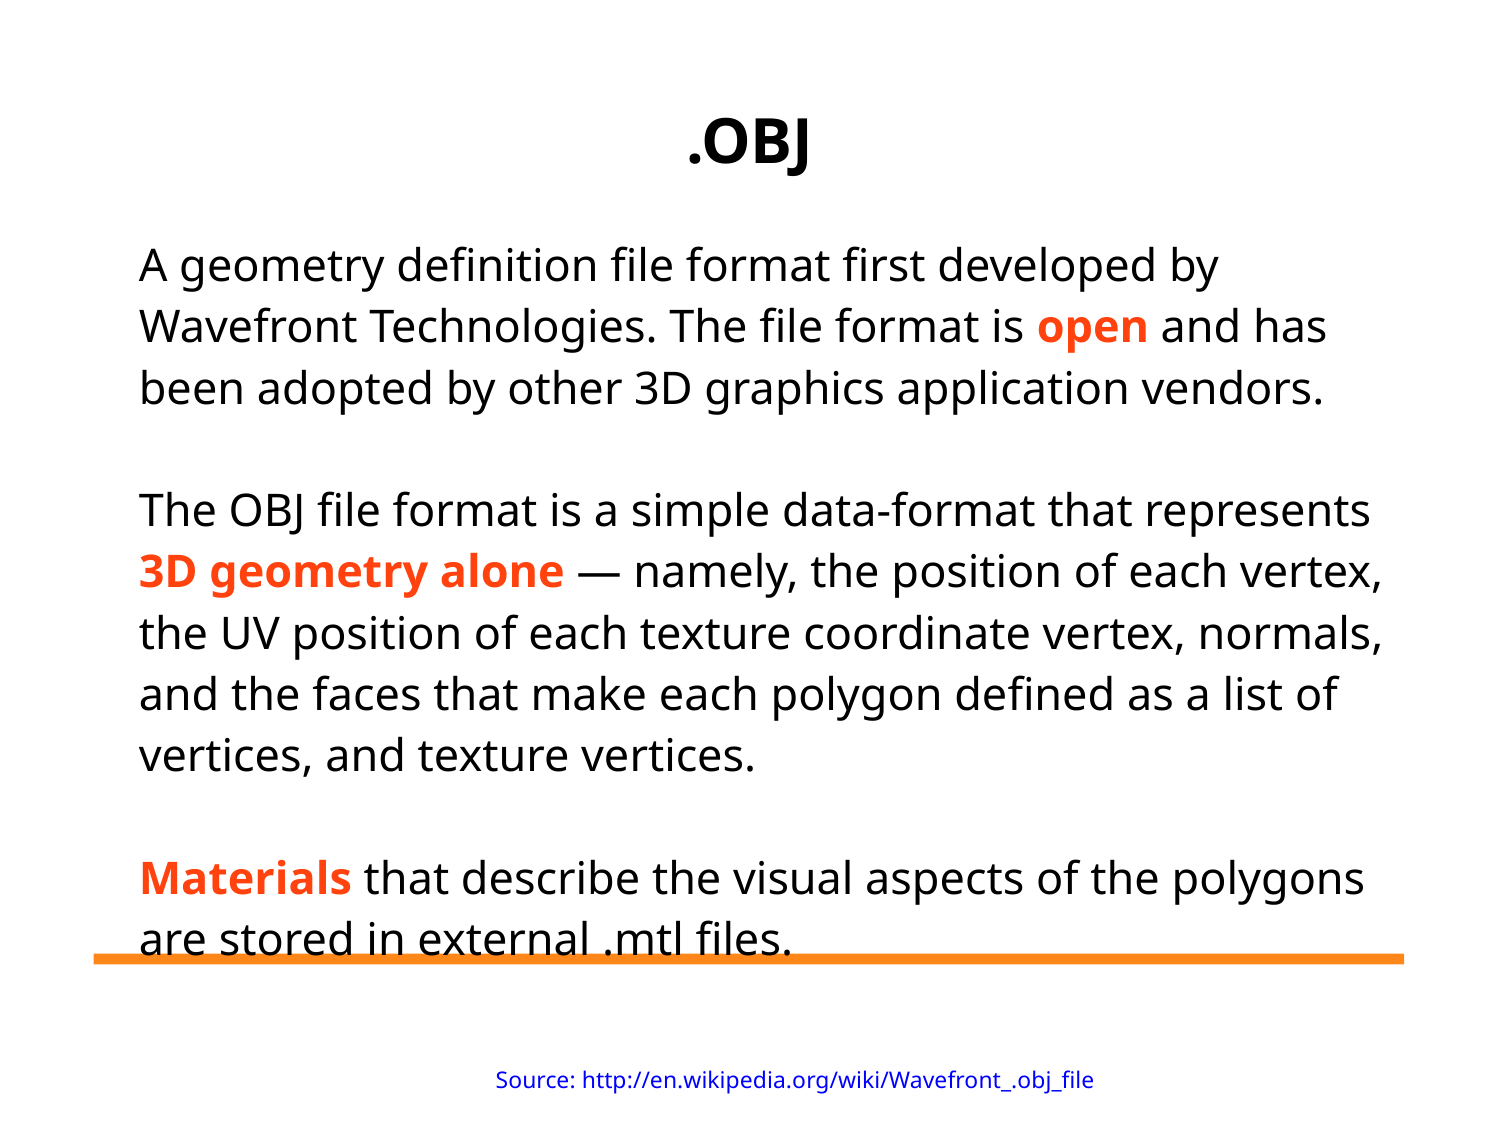

# .OBJ
A geometry definition file format first developed by Wavefront Technologies. The file format is open and has been adopted by other 3D graphics application vendors.
The OBJ file format is a simple data-format that represents 3D geometry alone — namely, the position of each vertex, the UV position of each texture coordinate vertex, normals, and the faces that make each polygon defined as a list of vertices, and texture vertices.
Materials that describe the visual aspects of the polygons are stored in external .mtl files.
Source: http://en.wikipedia.org/wiki/Wavefront_.obj_file